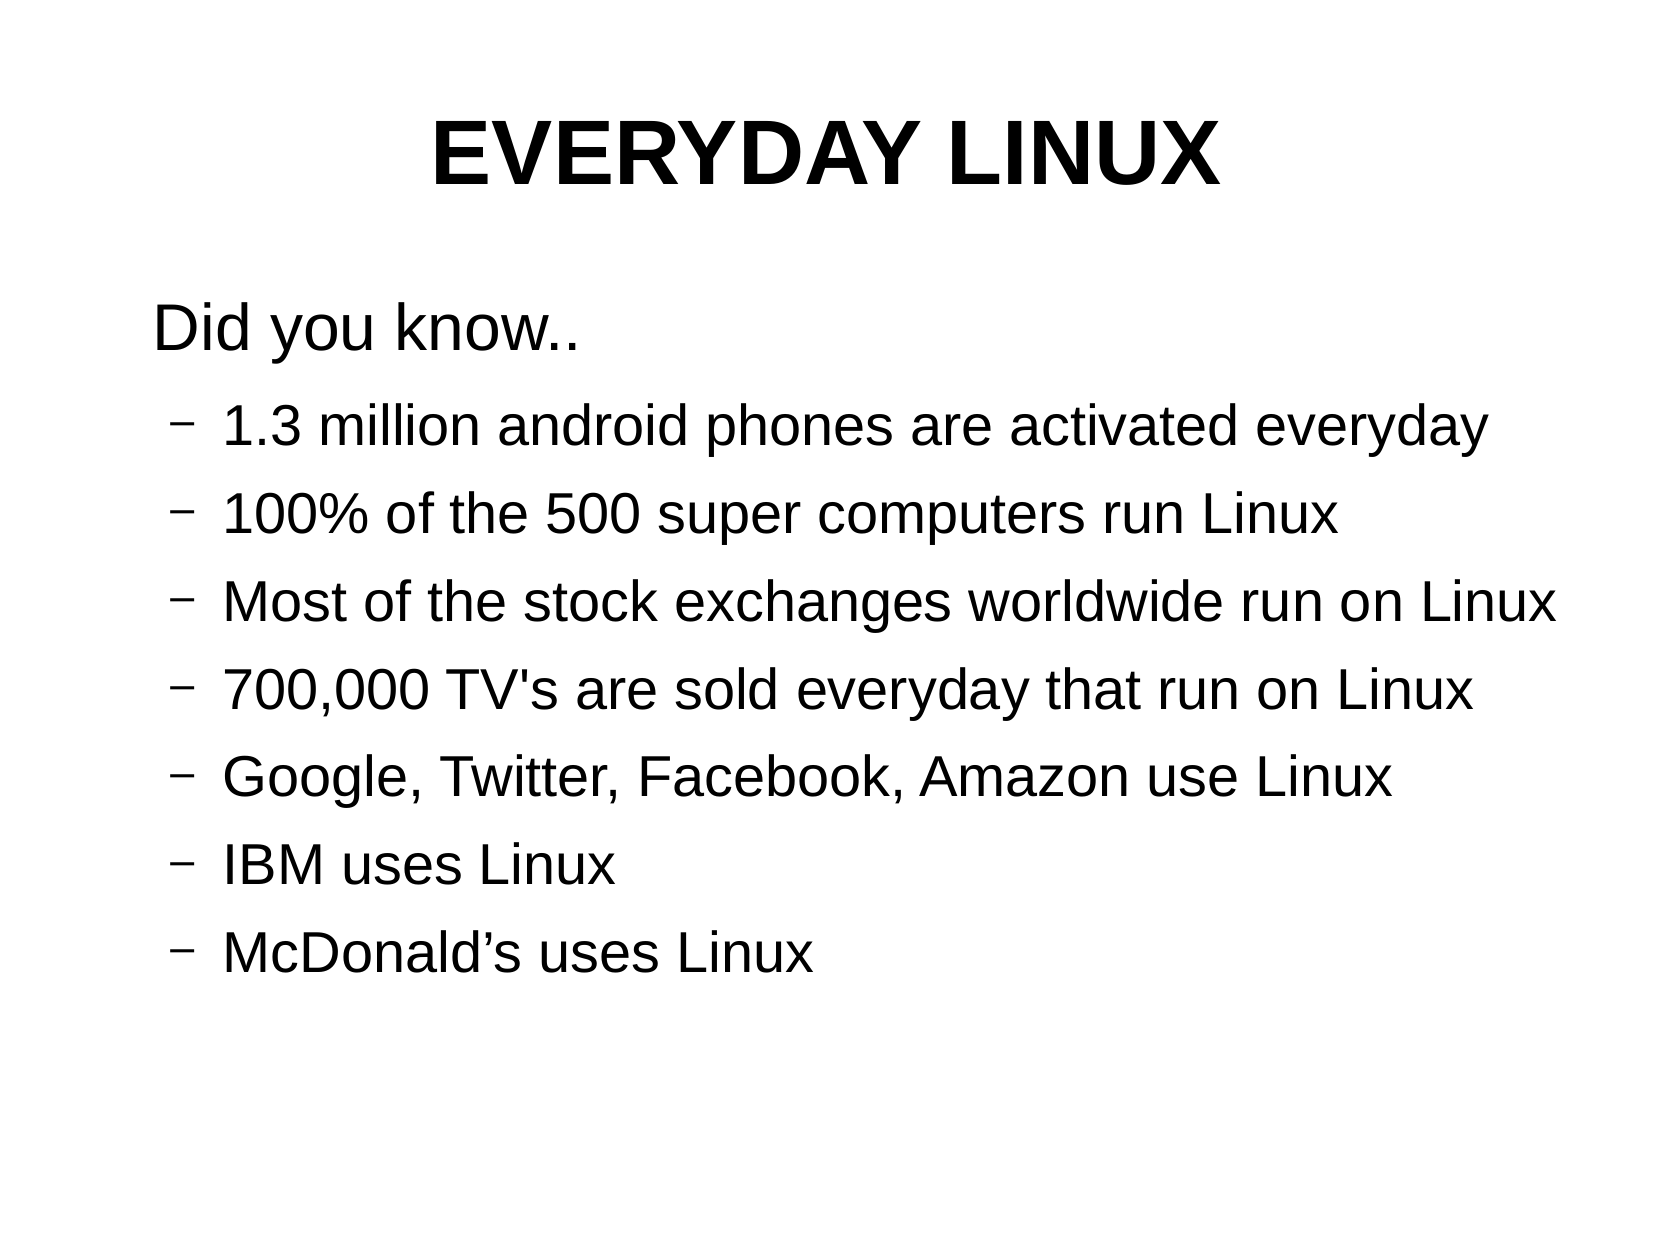

# EVERYDAY LINUX
Did you know..
1.3 million android phones are activated everyday
100% of the 500 super computers run Linux
Most of the stock exchanges worldwide run on Linux
700,000 TV's are sold everyday that run on Linux
Google, Twitter, Facebook, Amazon use Linux
IBM uses Linux
McDonald’s uses Linux